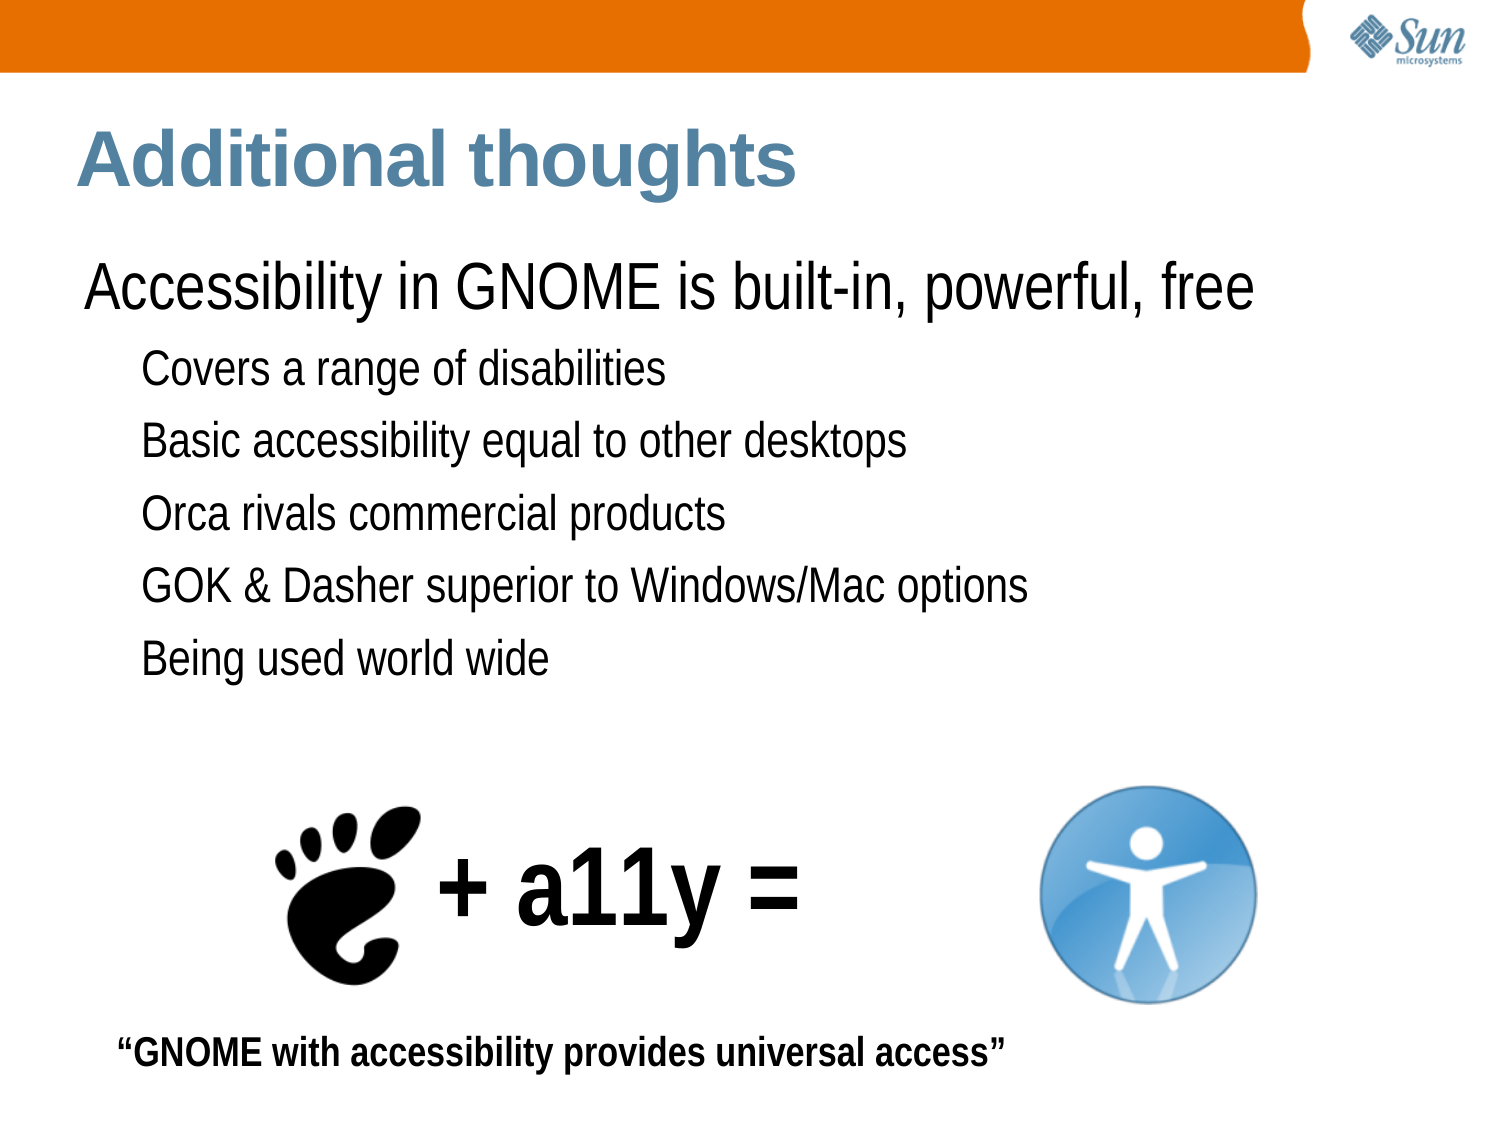

# Additional thoughts
Accessibility in GNOME is built-in, powerful, free
Covers a range of disabilities
Basic accessibility equal to other desktops
Orca rivals commercial products
GOK & Dasher superior to Windows/Mac options
Being used world wide
+ a11y =
“GNOME with accessibility provides universal access”